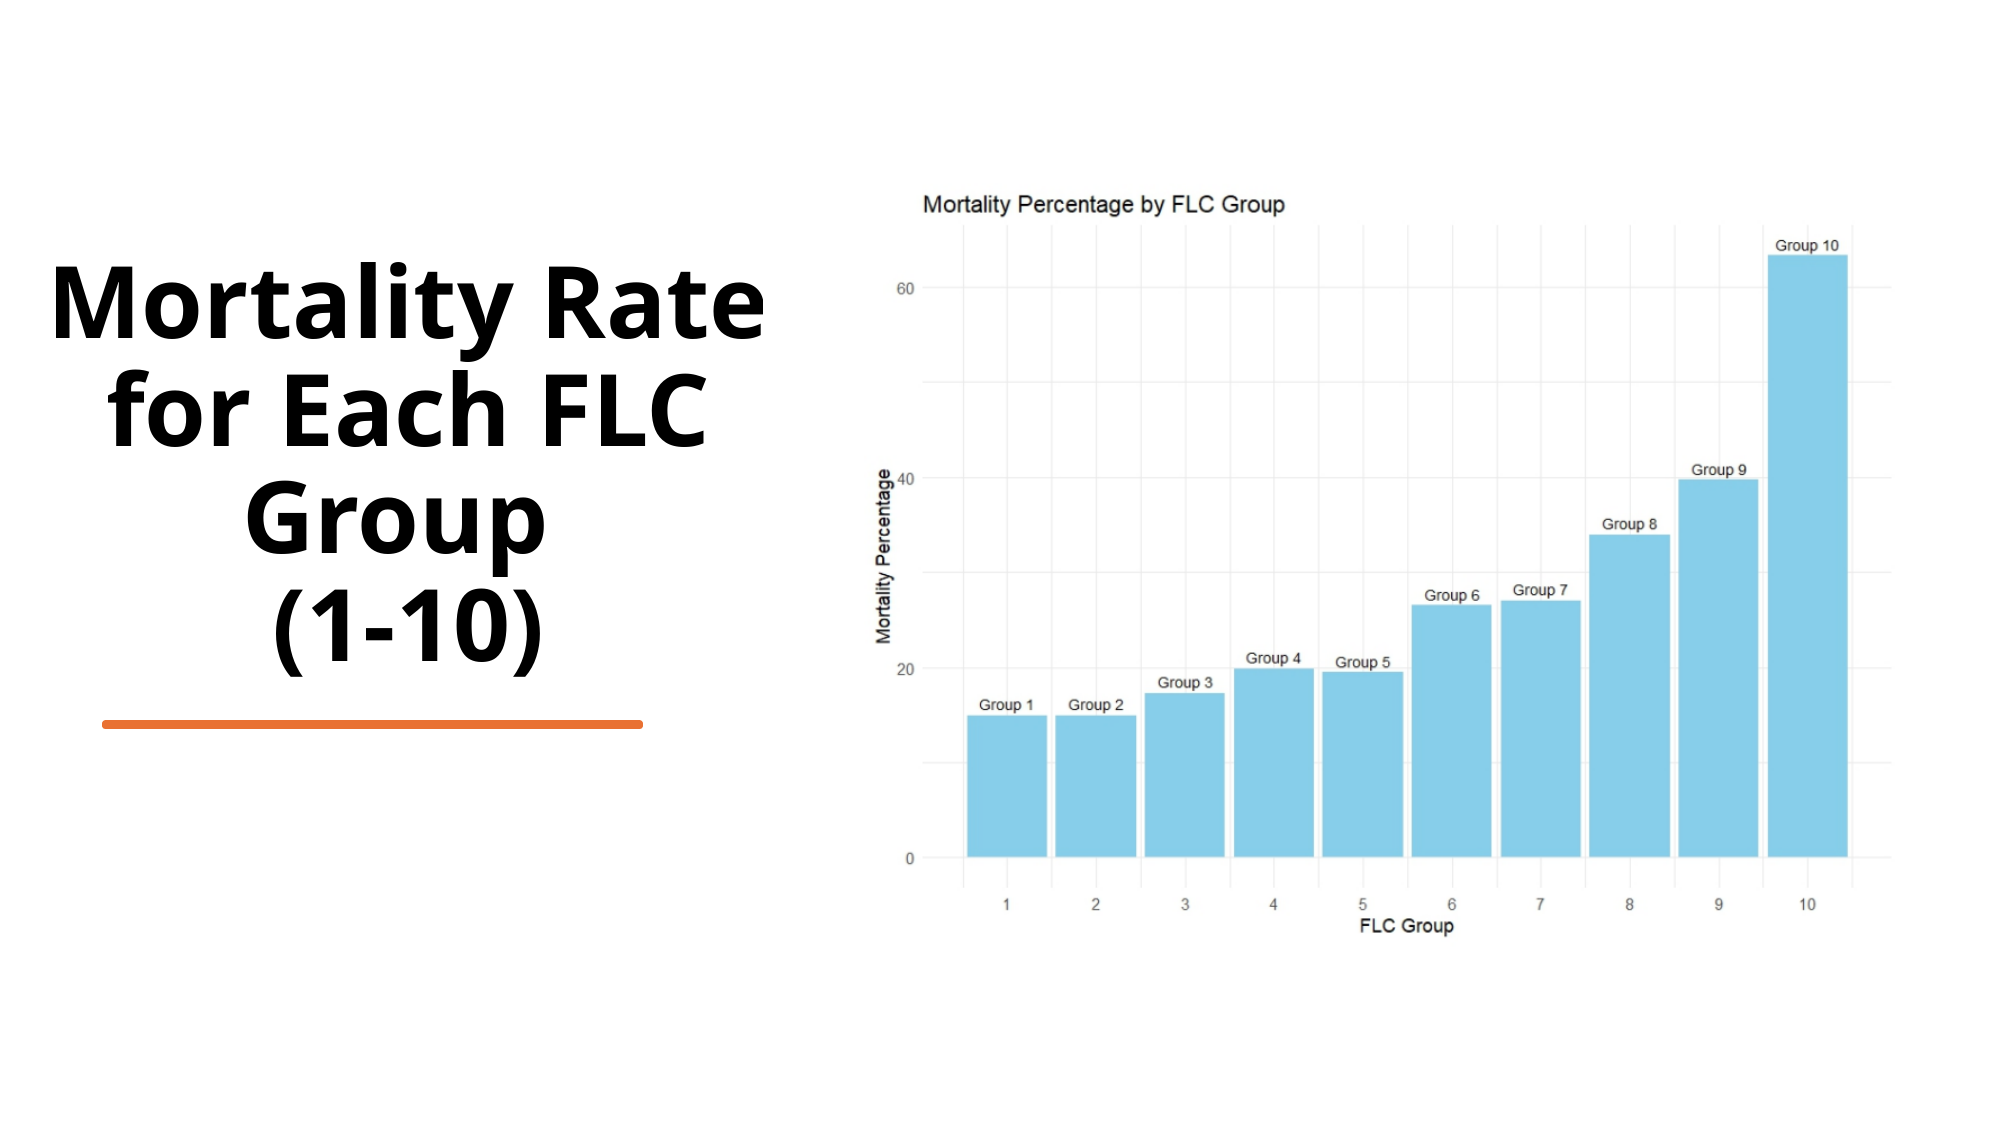

# Mortality Rate for Each FLC Group (1-10)